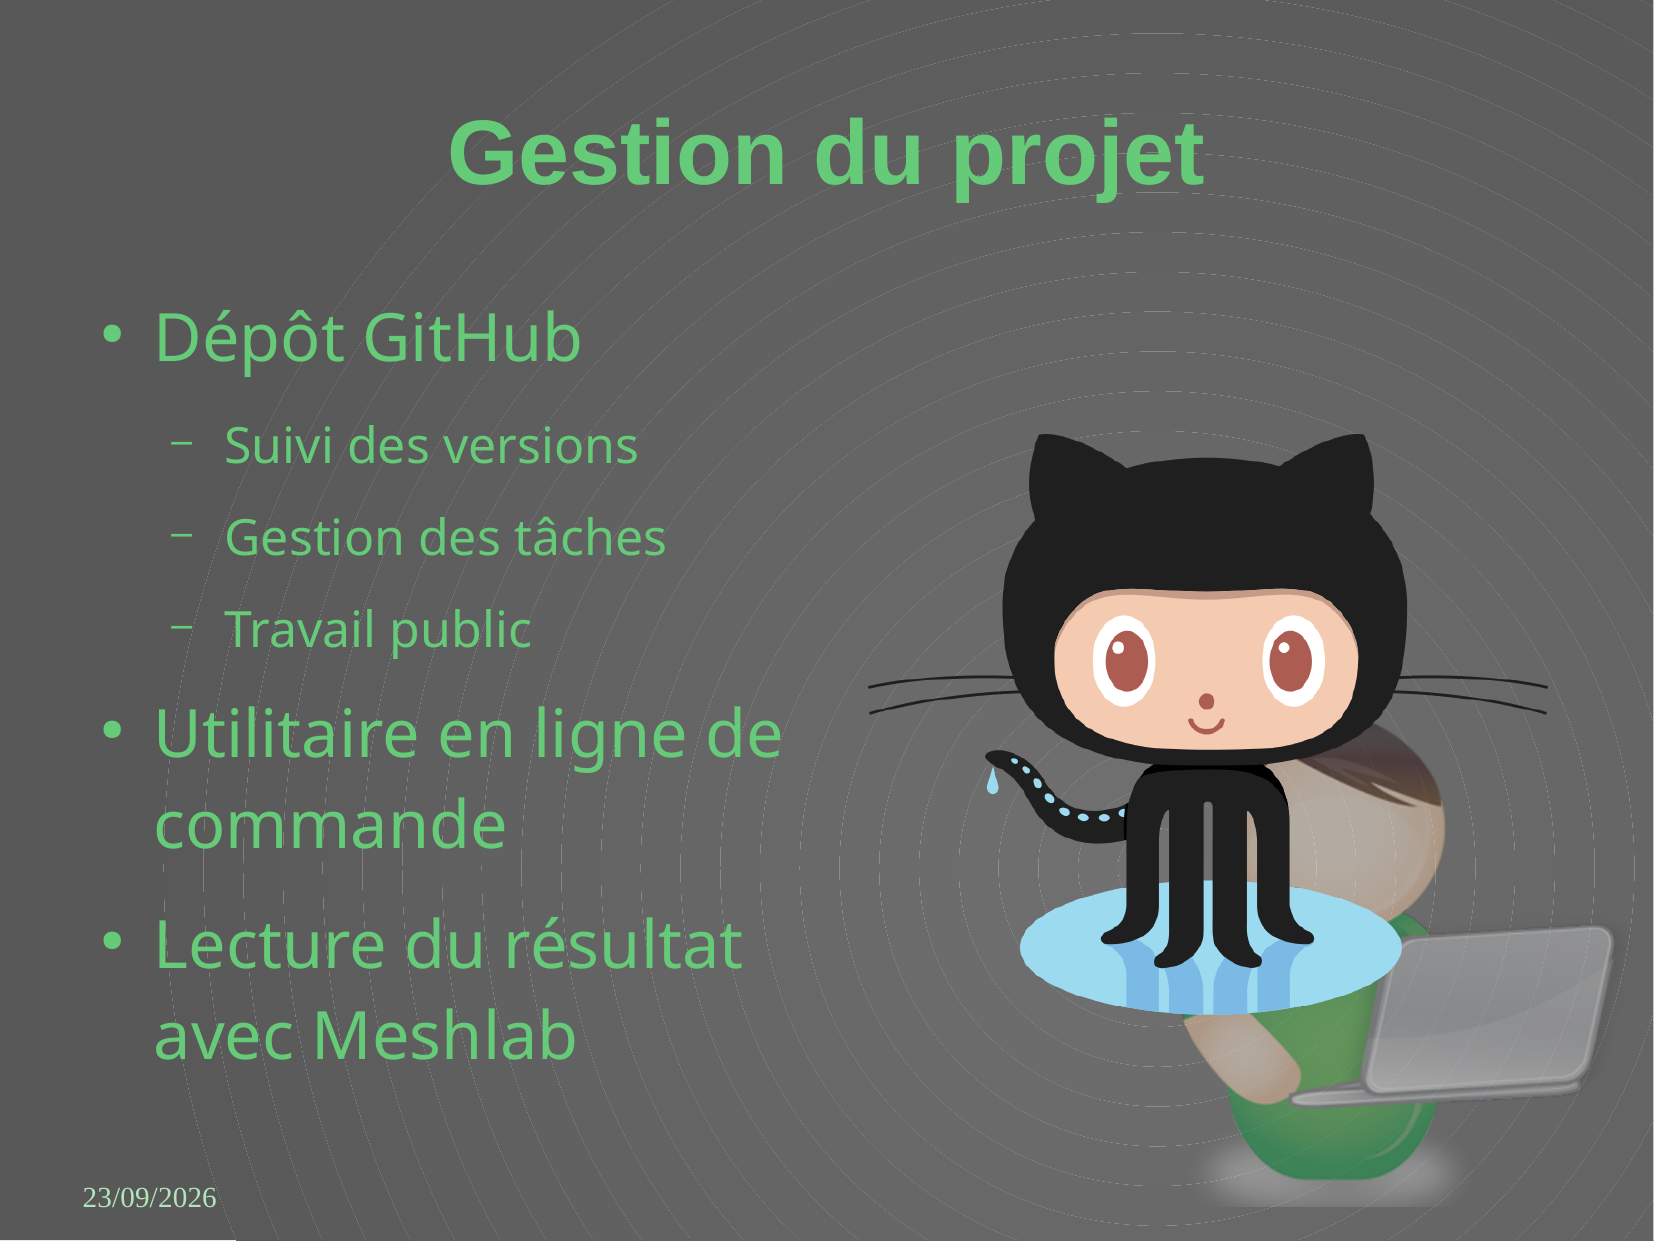

# Gestion du projet
Dépôt GitHub
Suivi des versions
Gestion des tâches
Travail public
Utilitaire en ligne de commande
Lecture du résultat avec Meshlab